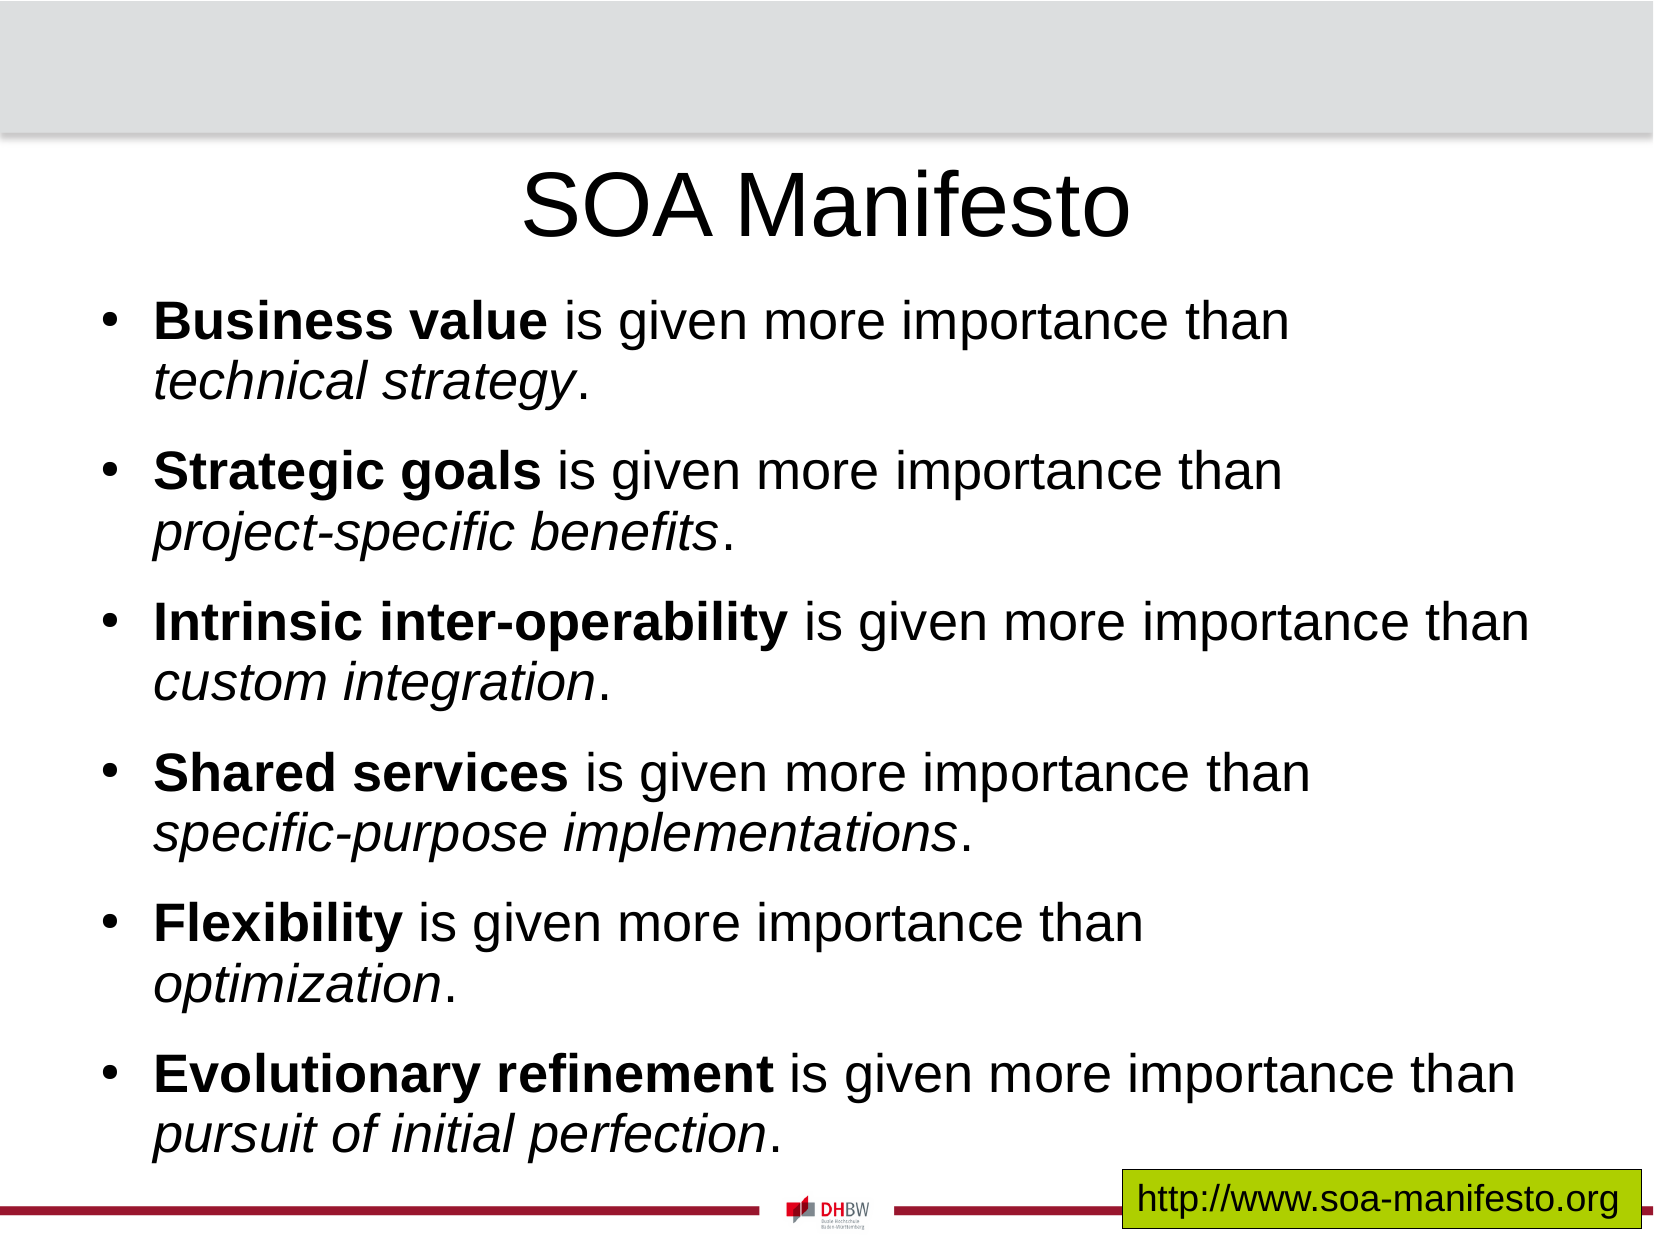

# SOA Manifesto
Business value is given more importance than
technical strategy.
Strategic goals is given more importance than
project-specific benefits.
Intrinsic inter-operability is given more importance than
custom integration.
Shared services is given more importance than
specific-purpose implementations.
Flexibility is given more importance than
optimization.
Evolutionary refinement is given more importance than
pursuit of initial perfection.
http://www.soa-manifesto.org